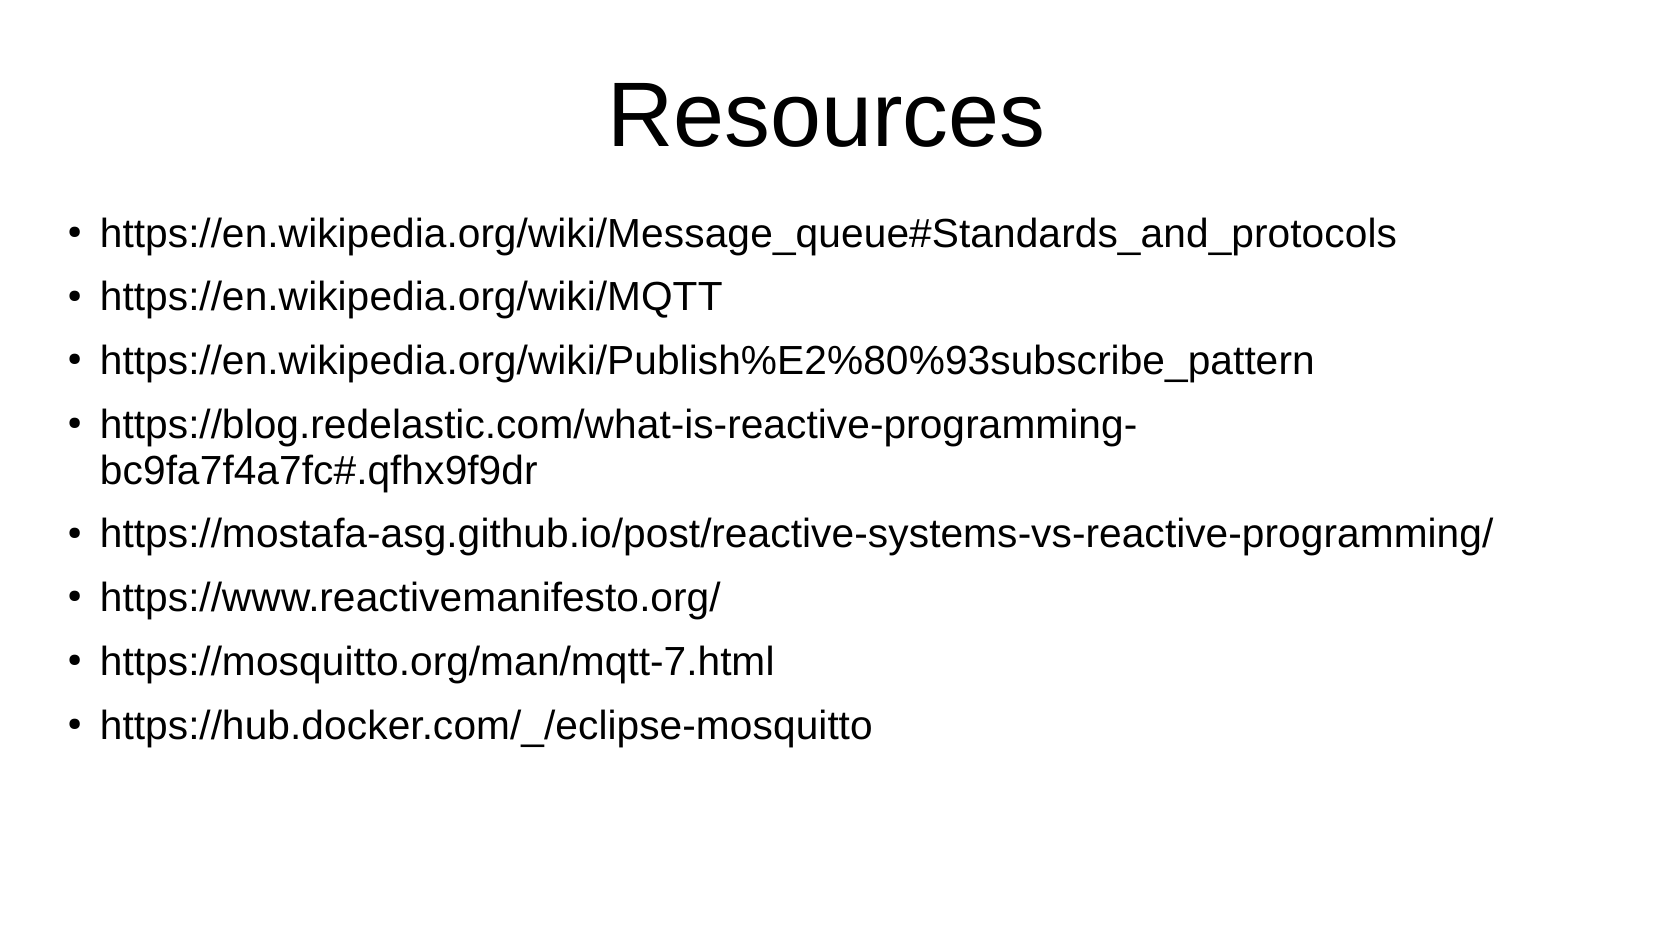

# Resources
https://en.wikipedia.org/wiki/Message_queue#Standards_and_protocols
https://en.wikipedia.org/wiki/MQTT
https://en.wikipedia.org/wiki/Publish%E2%80%93subscribe_pattern
https://blog.redelastic.com/what-is-reactive-programming-bc9fa7f4a7fc#.qfhx9f9dr
https://mostafa-asg.github.io/post/reactive-systems-vs-reactive-programming/
https://www.reactivemanifesto.org/
https://mosquitto.org/man/mqtt-7.html
https://hub.docker.com/_/eclipse-mosquitto